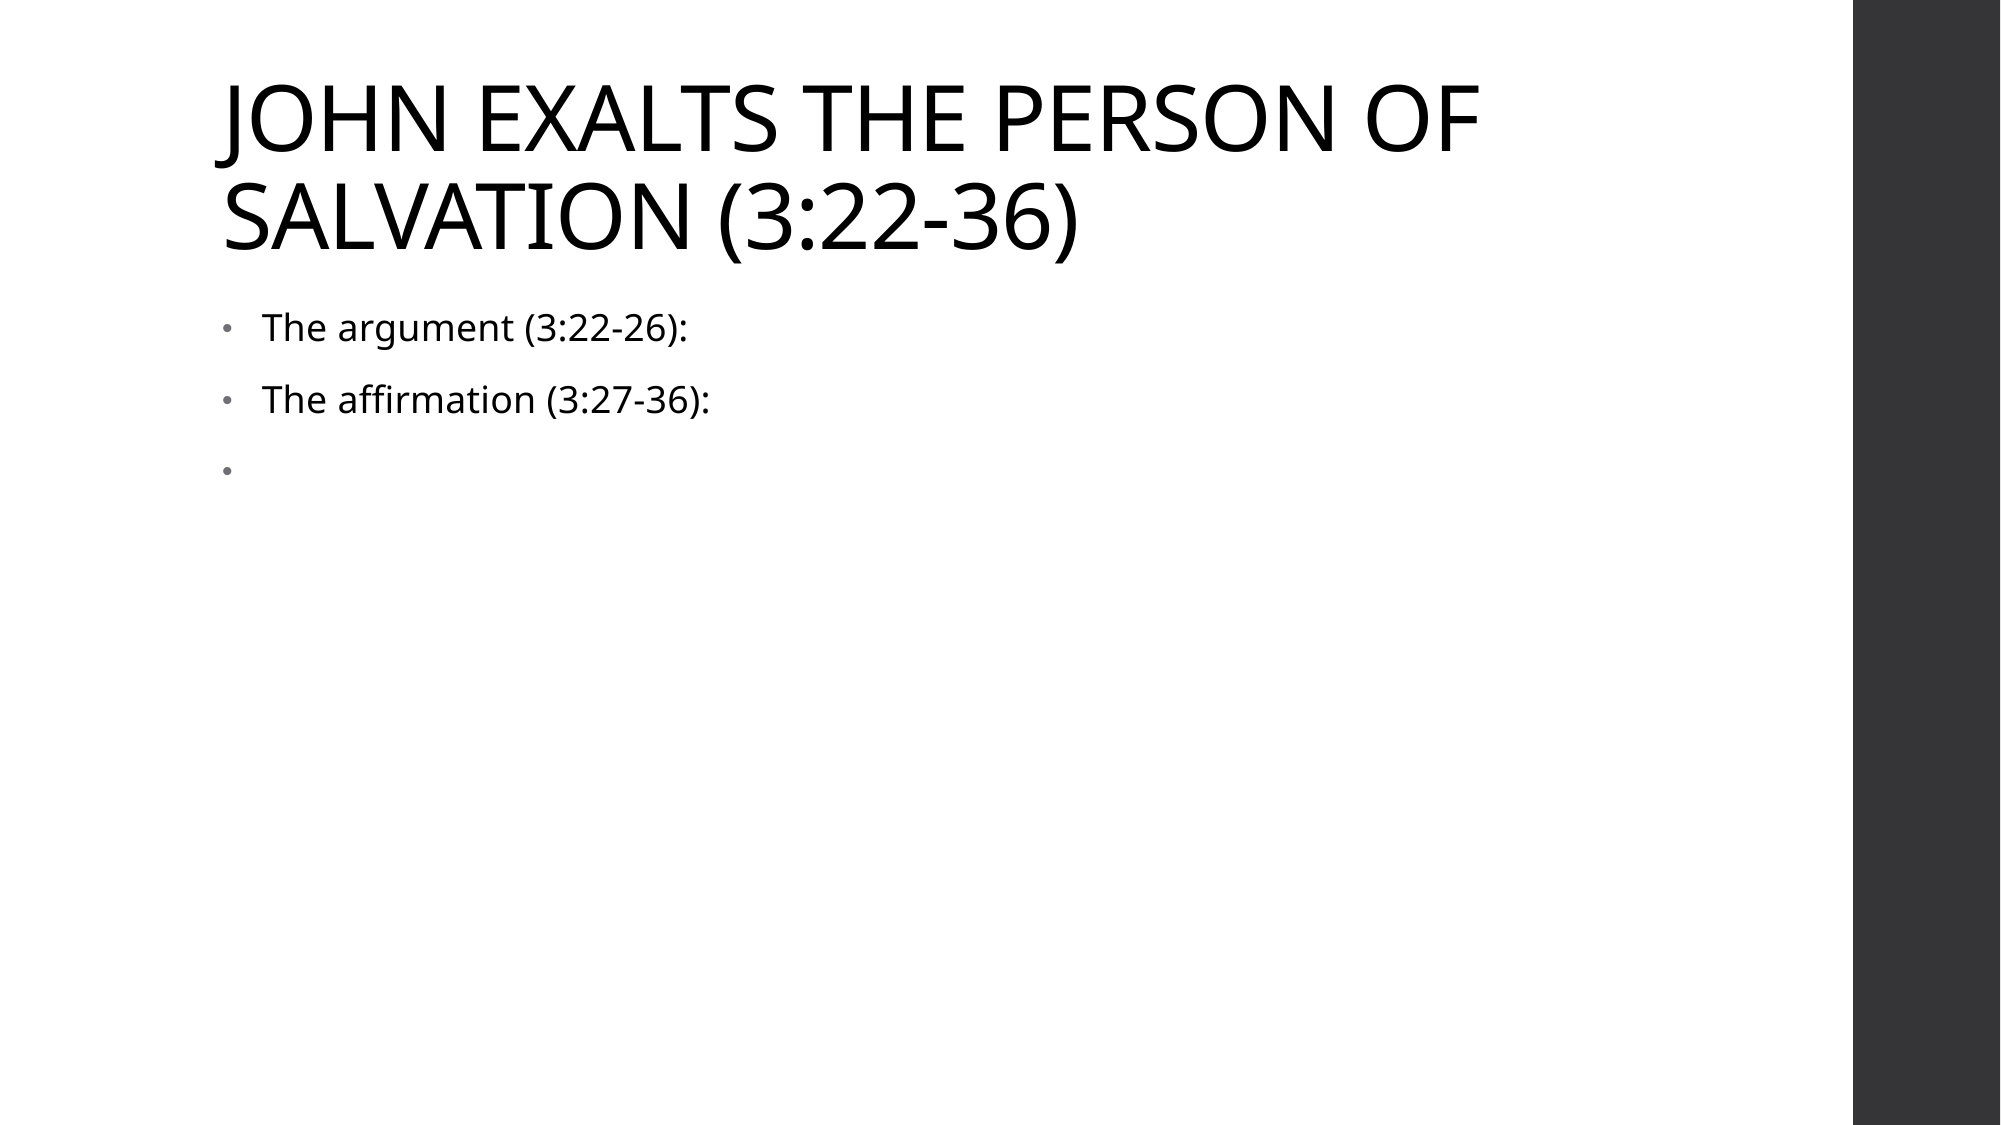

# JOHN EXALTS THE PERSON OF SALVATION (3:22-36)
 The argument (3:22-26):
 The affirmation (3:27-36):